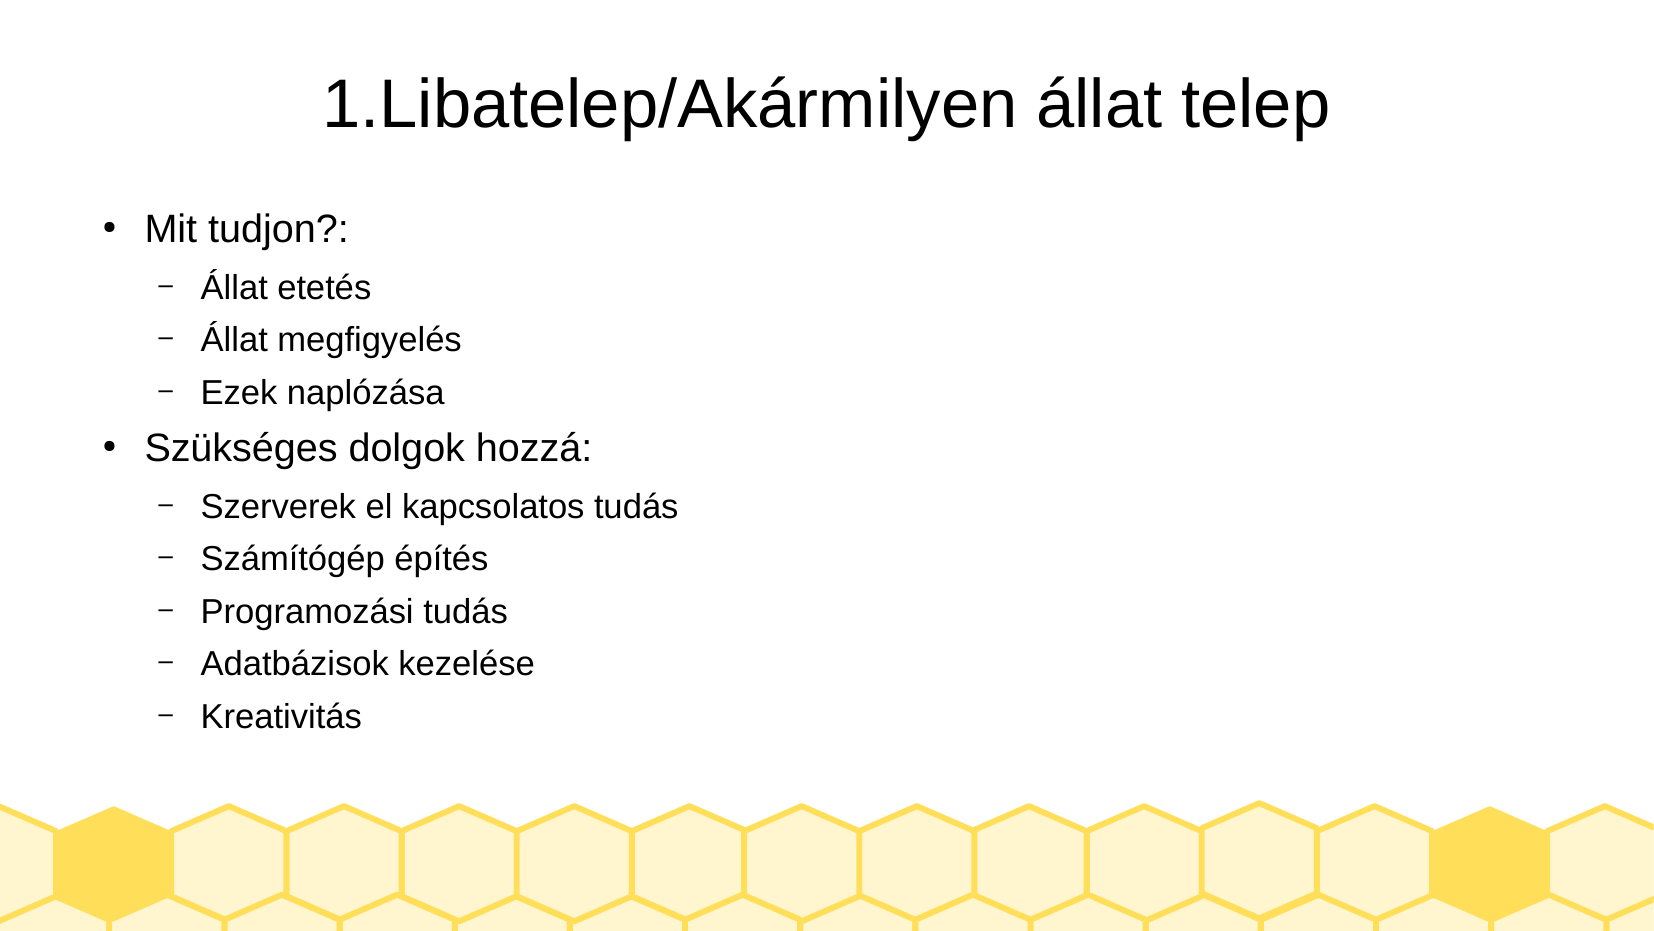

# 1.Libatelep/Akármilyen állat telep
Mit tudjon?:
Állat etetés
Állat megfigyelés
Ezek naplózása
Szükséges dolgok hozzá:
Szerverek el kapcsolatos tudás
Számítógép építés
Programozási tudás
Adatbázisok kezelése
Kreativitás